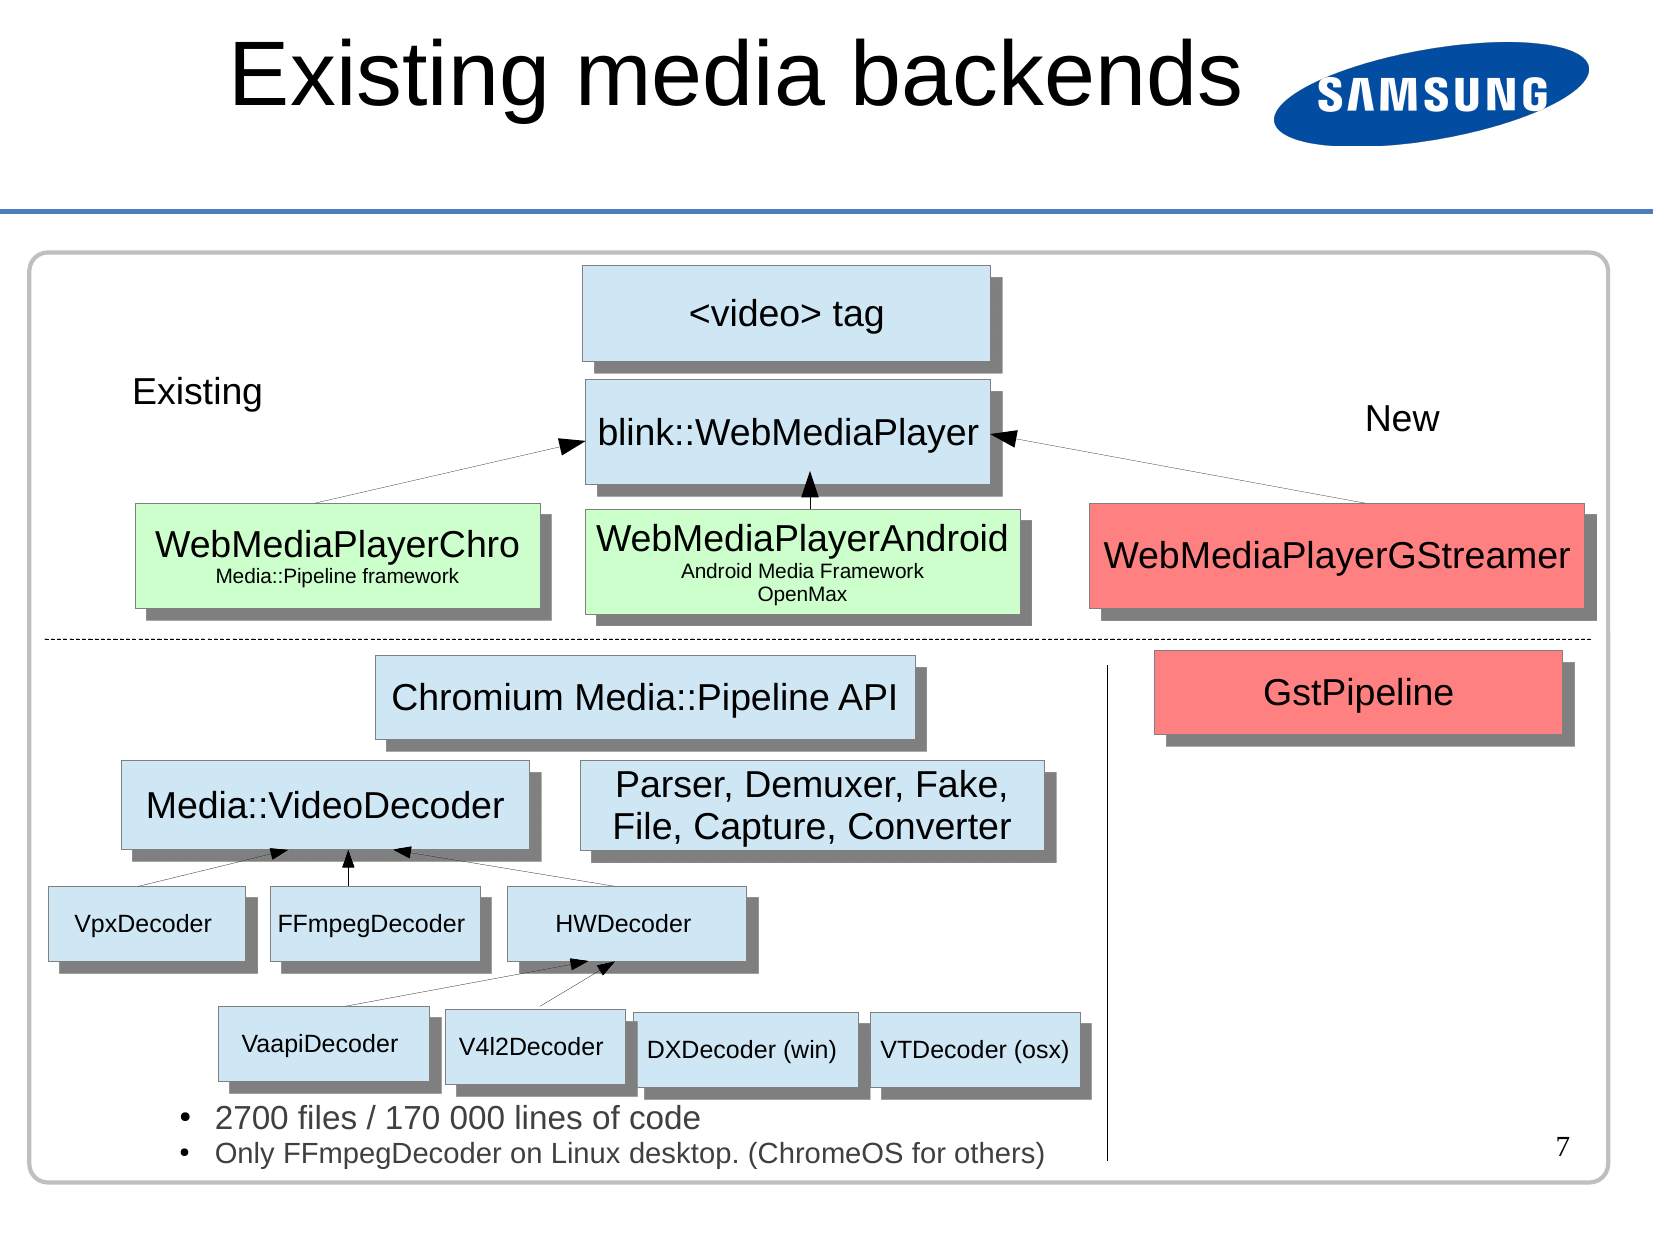

Existing media backends
#
<video> tag
Existing
blink::WebMediaPlayer
New
WebMediaPlayerChro
Media::Pipeline framework
WebMediaPlayerGStreamer
WebMediaPlayerAndroid
Android Media Framework
OpenMax
GstPipeline
Chromium Media::Pipeline API
Media::VideoDecoder
Parser, Demuxer, Fake,
File, Capture, Converter
VpxDecoder
FFmpegDecoder
HWDecoder
VaapiDecoder
V4l2Decoder
DXDecoder (win)
VTDecoder (osx)
2700 files / 170 000 lines of code
Only FFmpegDecoder on Linux desktop. (ChromeOS for others)
7